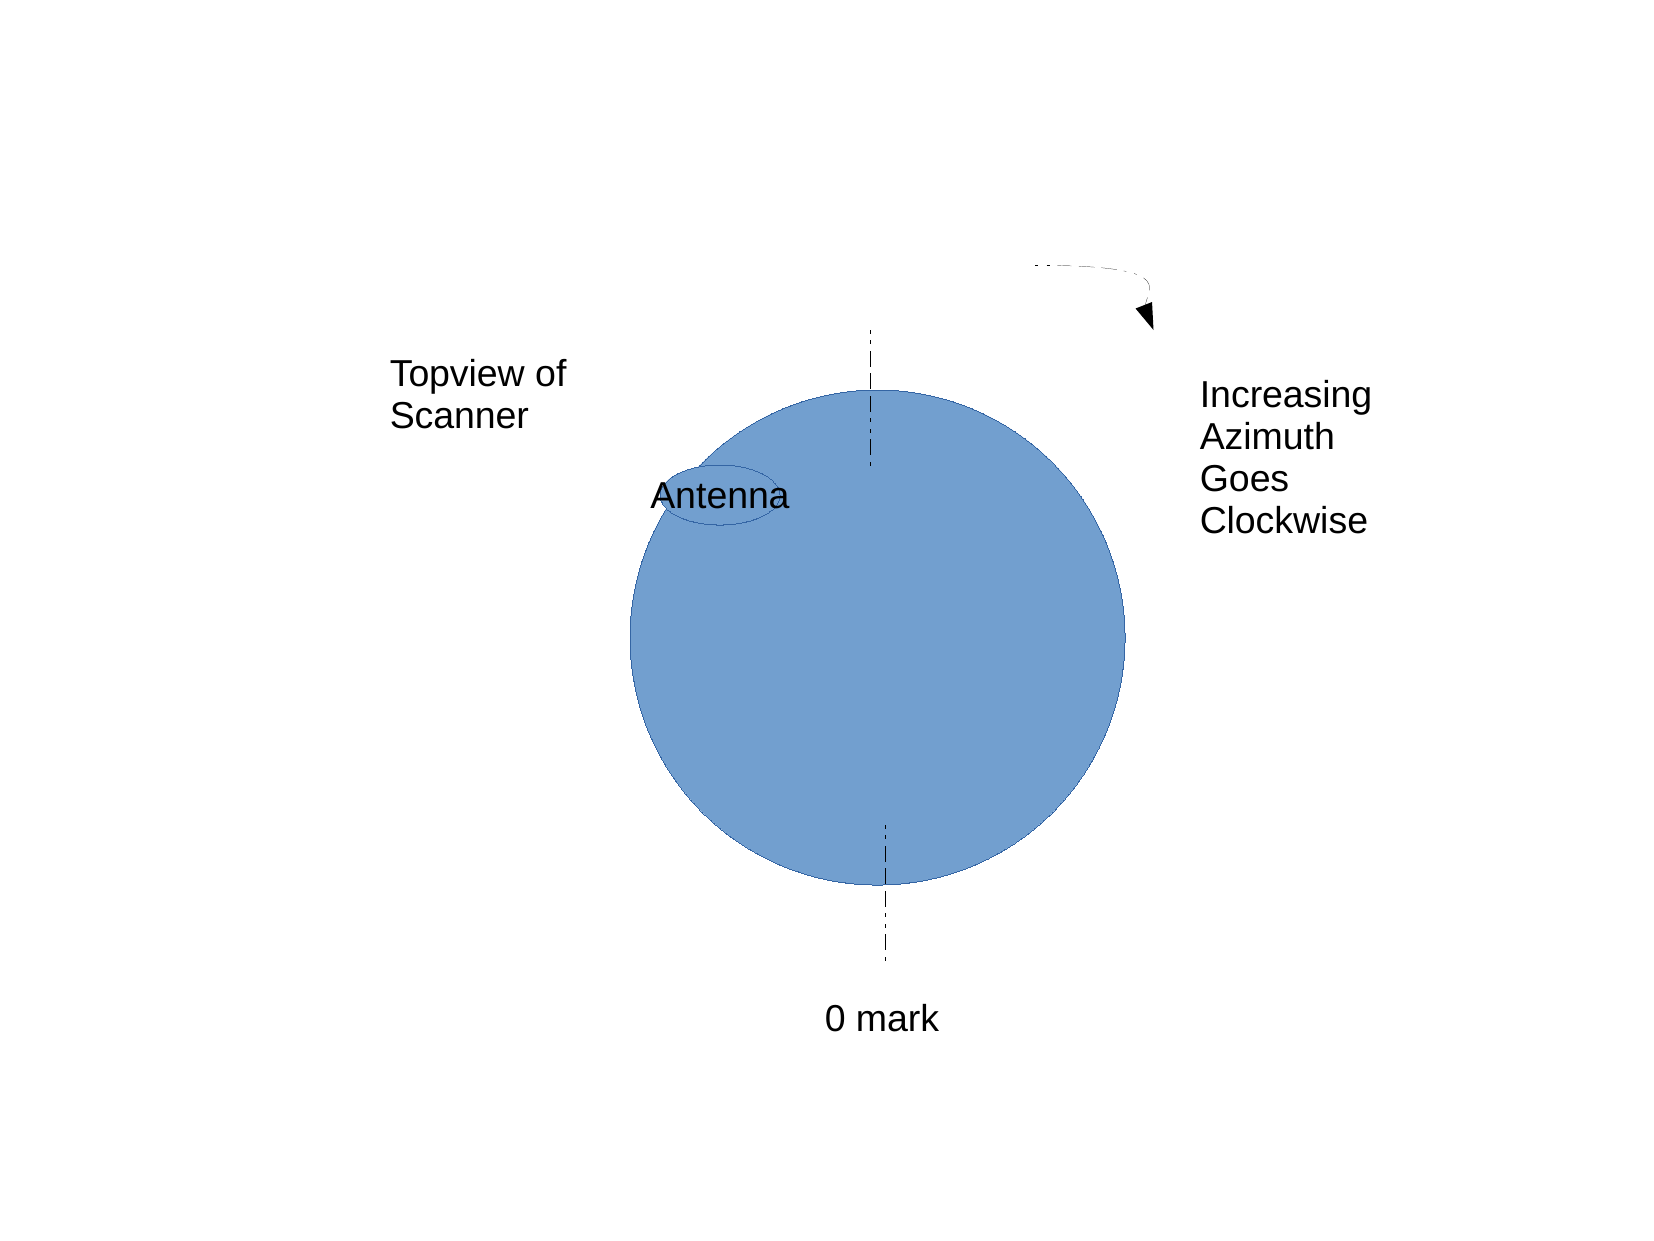

Topview of Scanner
Increasing Azimuth
Goes Clockwise
Antenna
0 mark